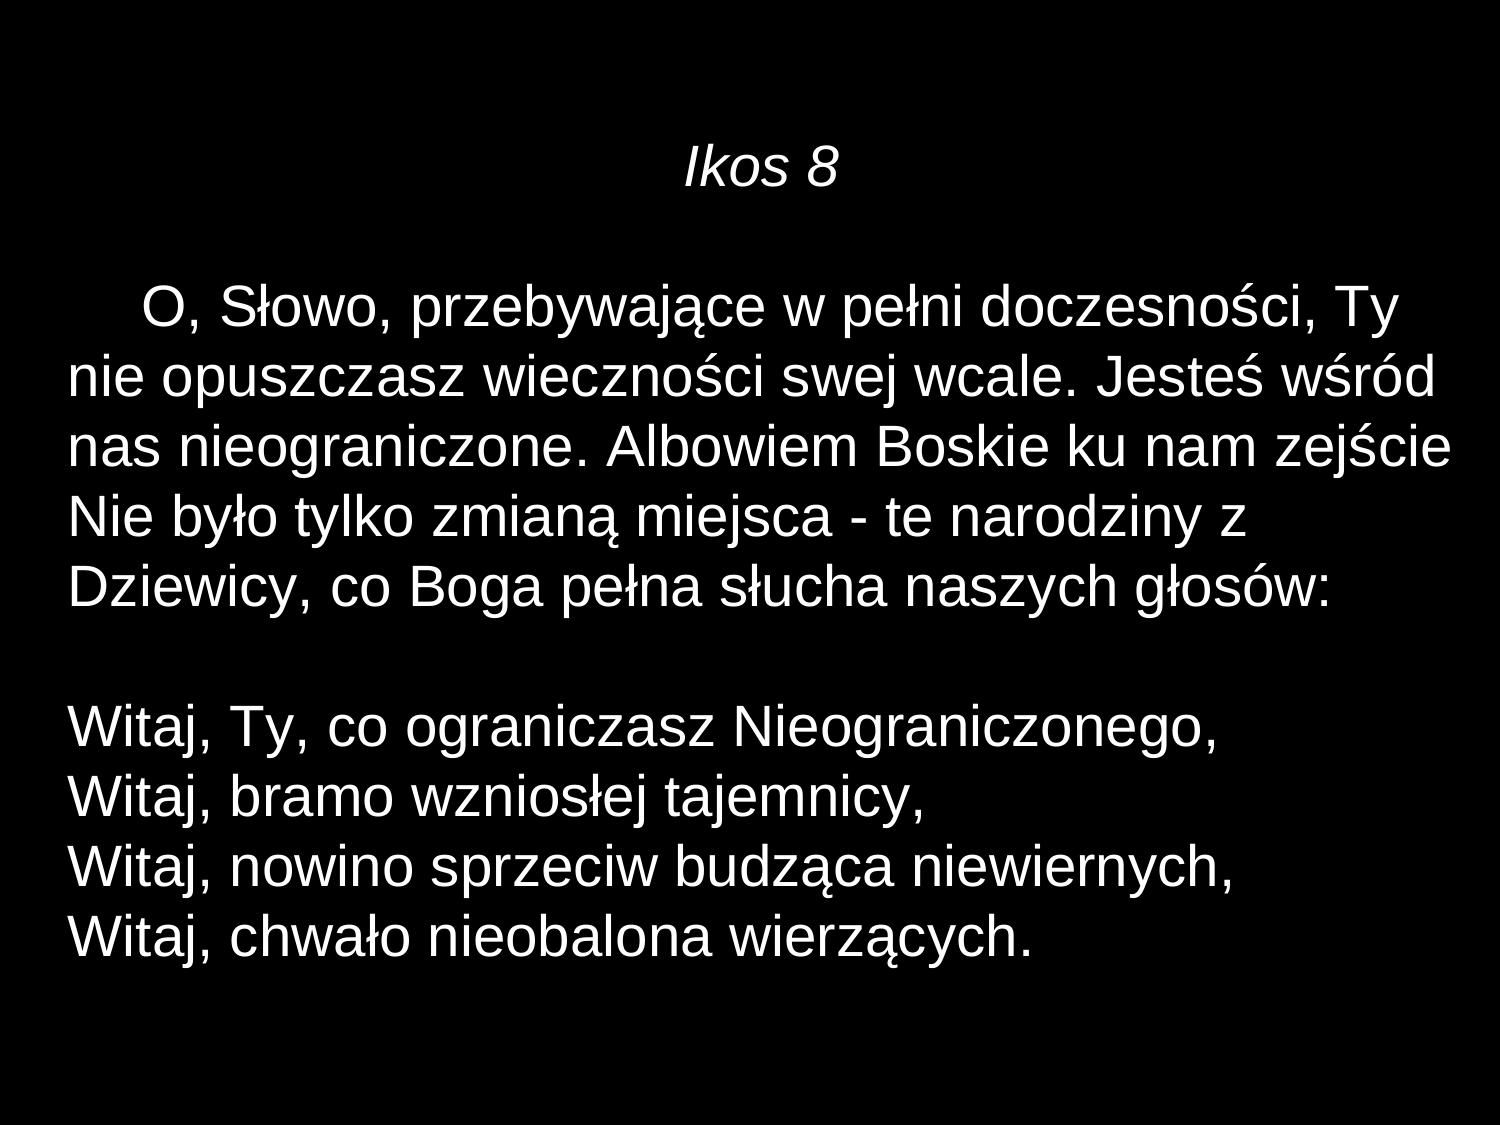

Ikos 8
	O, Słowo, przebywające w pełni doczesności, Ty nie opuszczasz wieczności swej wcale. Jesteś wśród nas nieograniczone. Albowiem Boskie ku nam zejście Nie było tylko zmianą miejsca - te narodziny z Dziewicy, co Boga pełna słucha naszych głosów:
Witaj, Ty, co ograniczasz Nieograniczonego,
Witaj, bramo wzniosłej tajemnicy,
Witaj, nowino sprzeciw budząca niewiernych,
Witaj, chwało nieobalona wierzących.